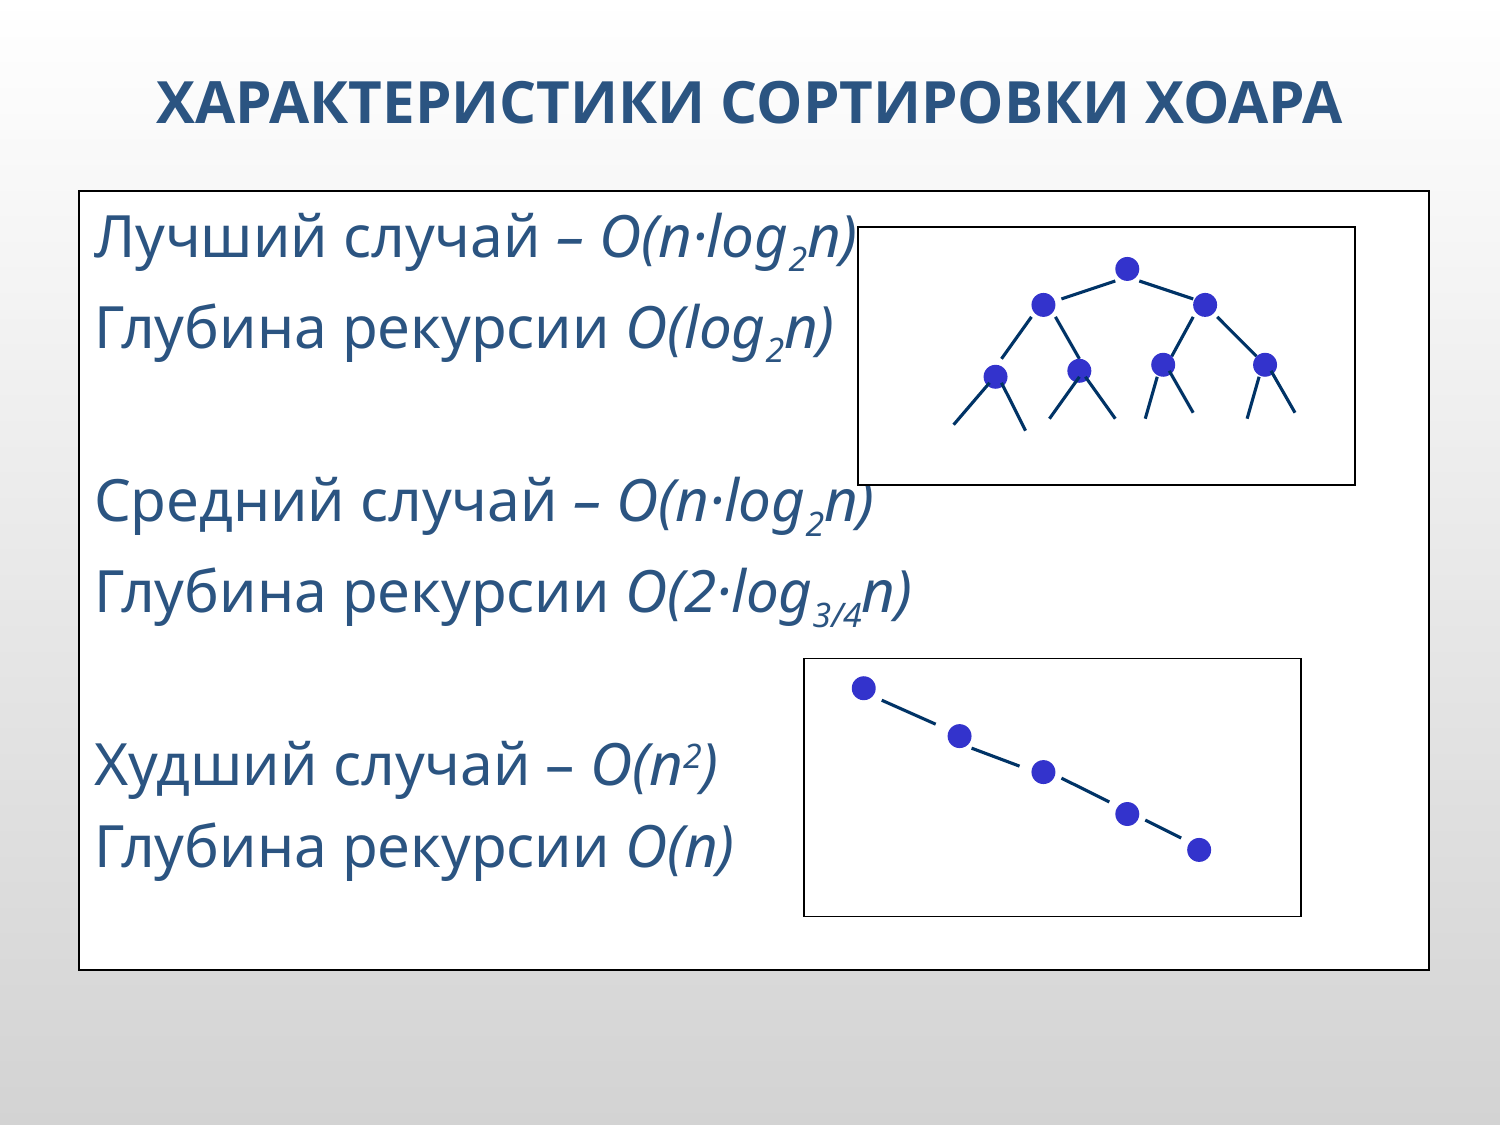

# ХАРАКТЕРИСТИКИ СОРТИРОВКИ ХОАРА
Лучший случай – O(n·log2n)
Глубина рекурсии O(log2n)
Средний случай – O(n·log2n)
Глубина рекурсии O(2·log3/4n)
Худший случай – O(n2)
Глубина рекурсии O(n)